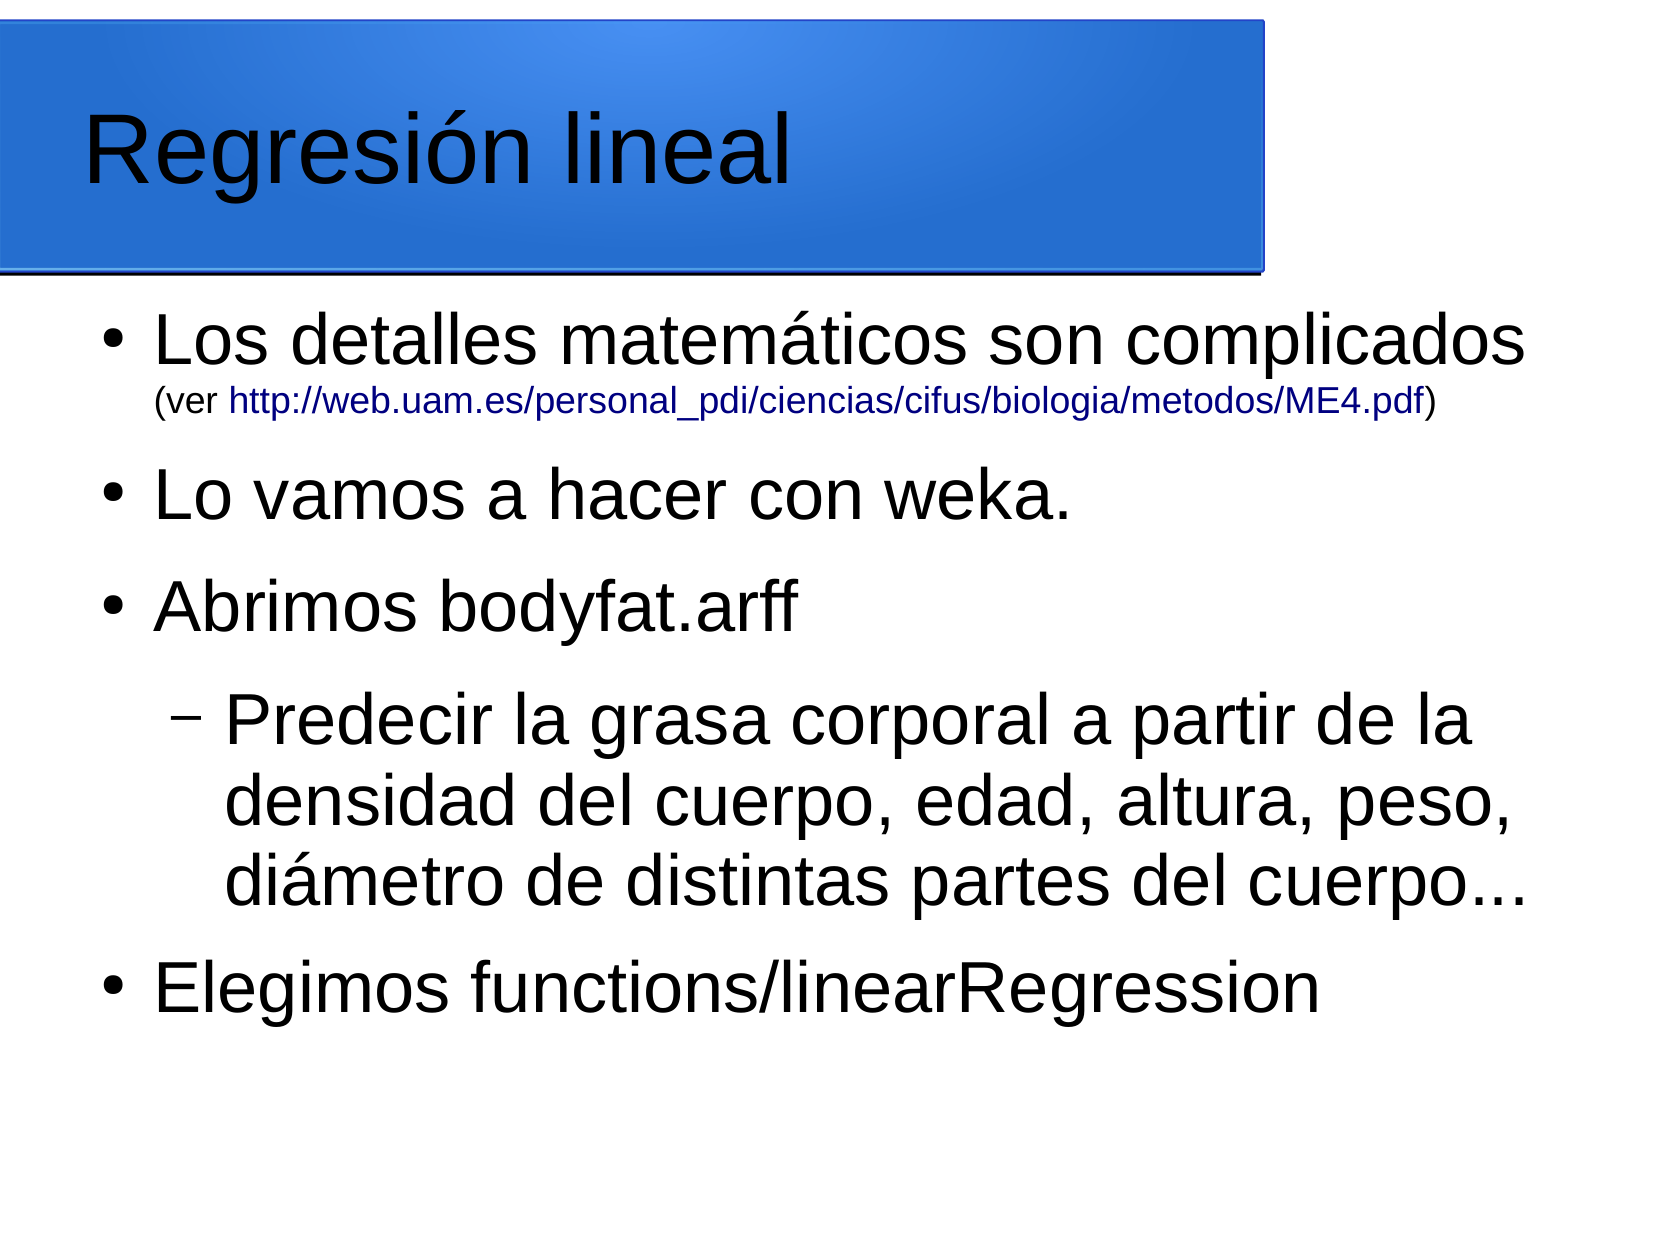

# Regresión lineal
Los detalles matemáticos son complicados (ver http://web.uam.es/personal_pdi/ciencias/cifus/biologia/metodos/ME4.pdf)
Lo vamos a hacer con weka.
Abrimos bodyfat.arff
Predecir la grasa corporal a partir de la densidad del cuerpo, edad, altura, peso, diámetro de distintas partes del cuerpo...
Elegimos functions/linearRegression